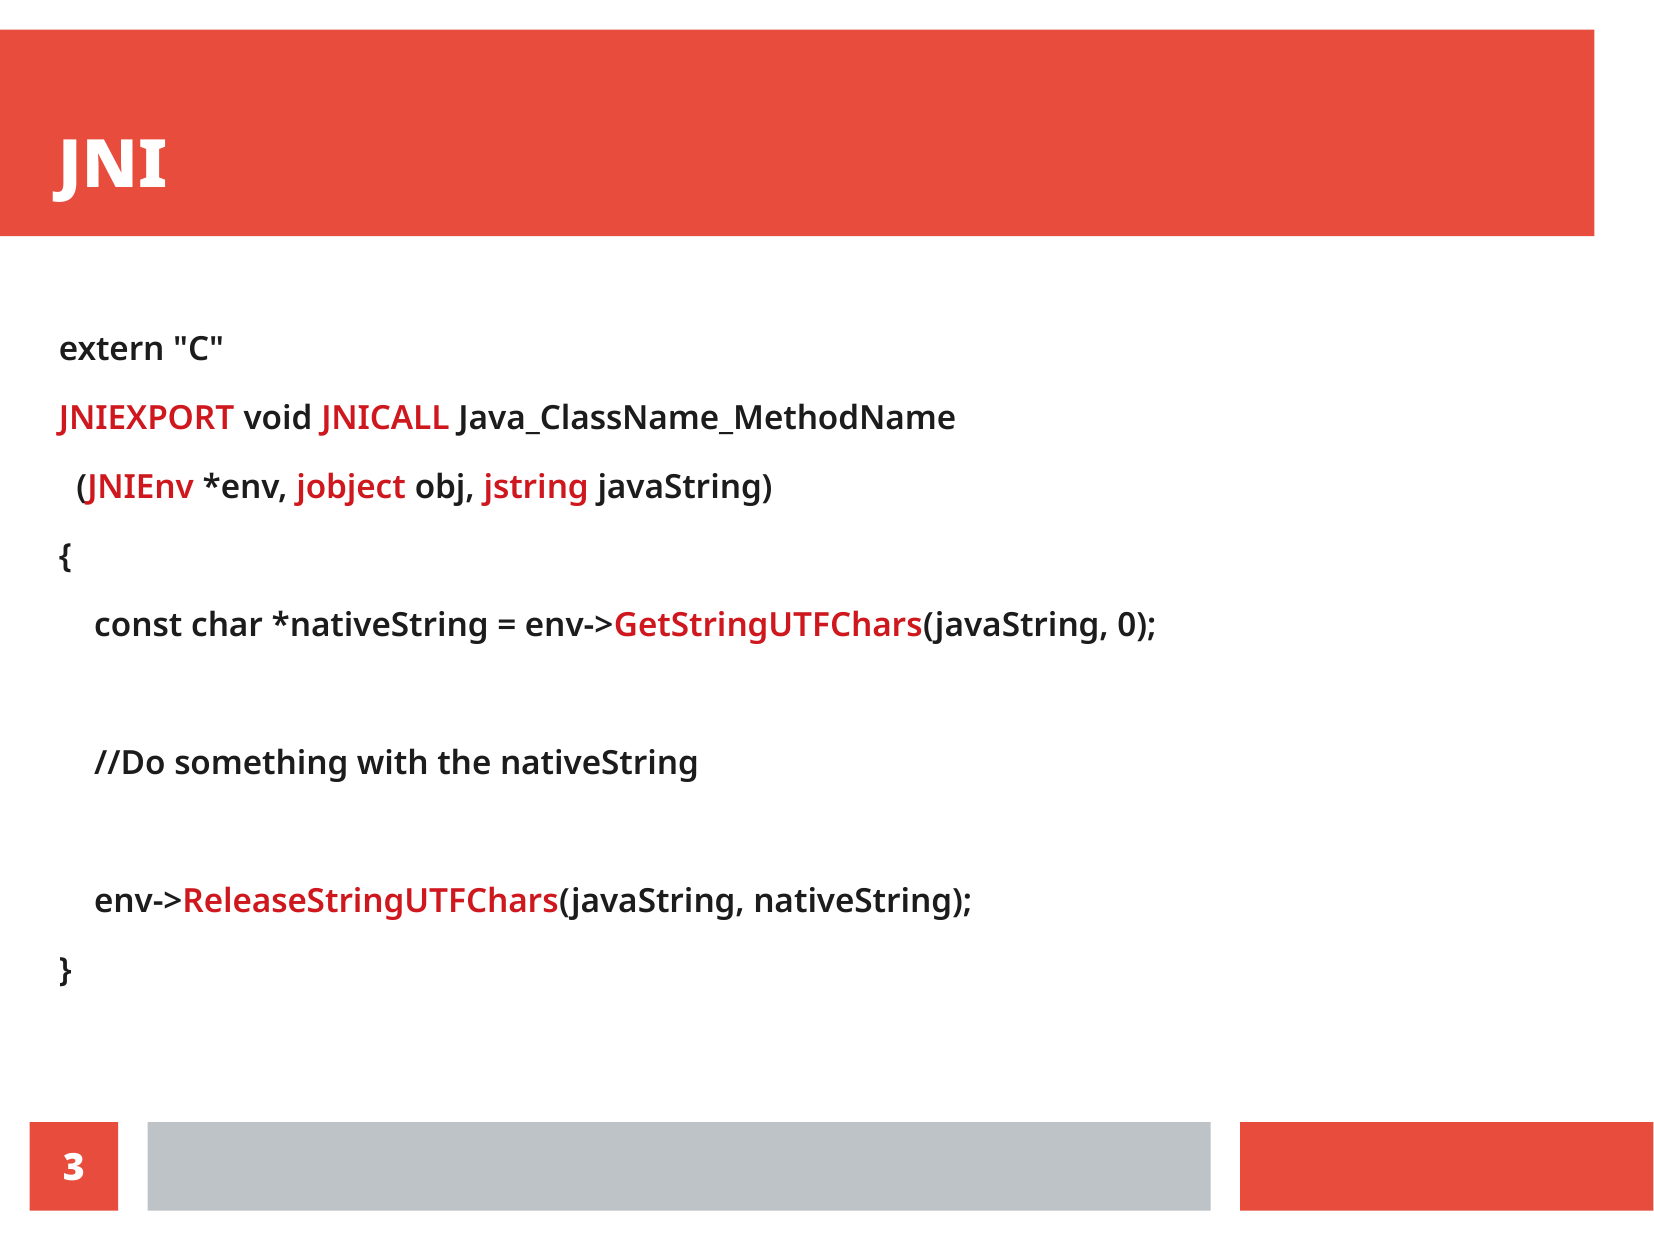

# JNI
extern "C"
JNIEXPORT void JNICALL Java_ClassName_MethodName
 (JNIEnv *env, jobject obj, jstring javaString)
{
 const char *nativeString = env->GetStringUTFChars(javaString, 0);
 //Do something with the nativeString
 env->ReleaseStringUTFChars(javaString, nativeString);
}
3